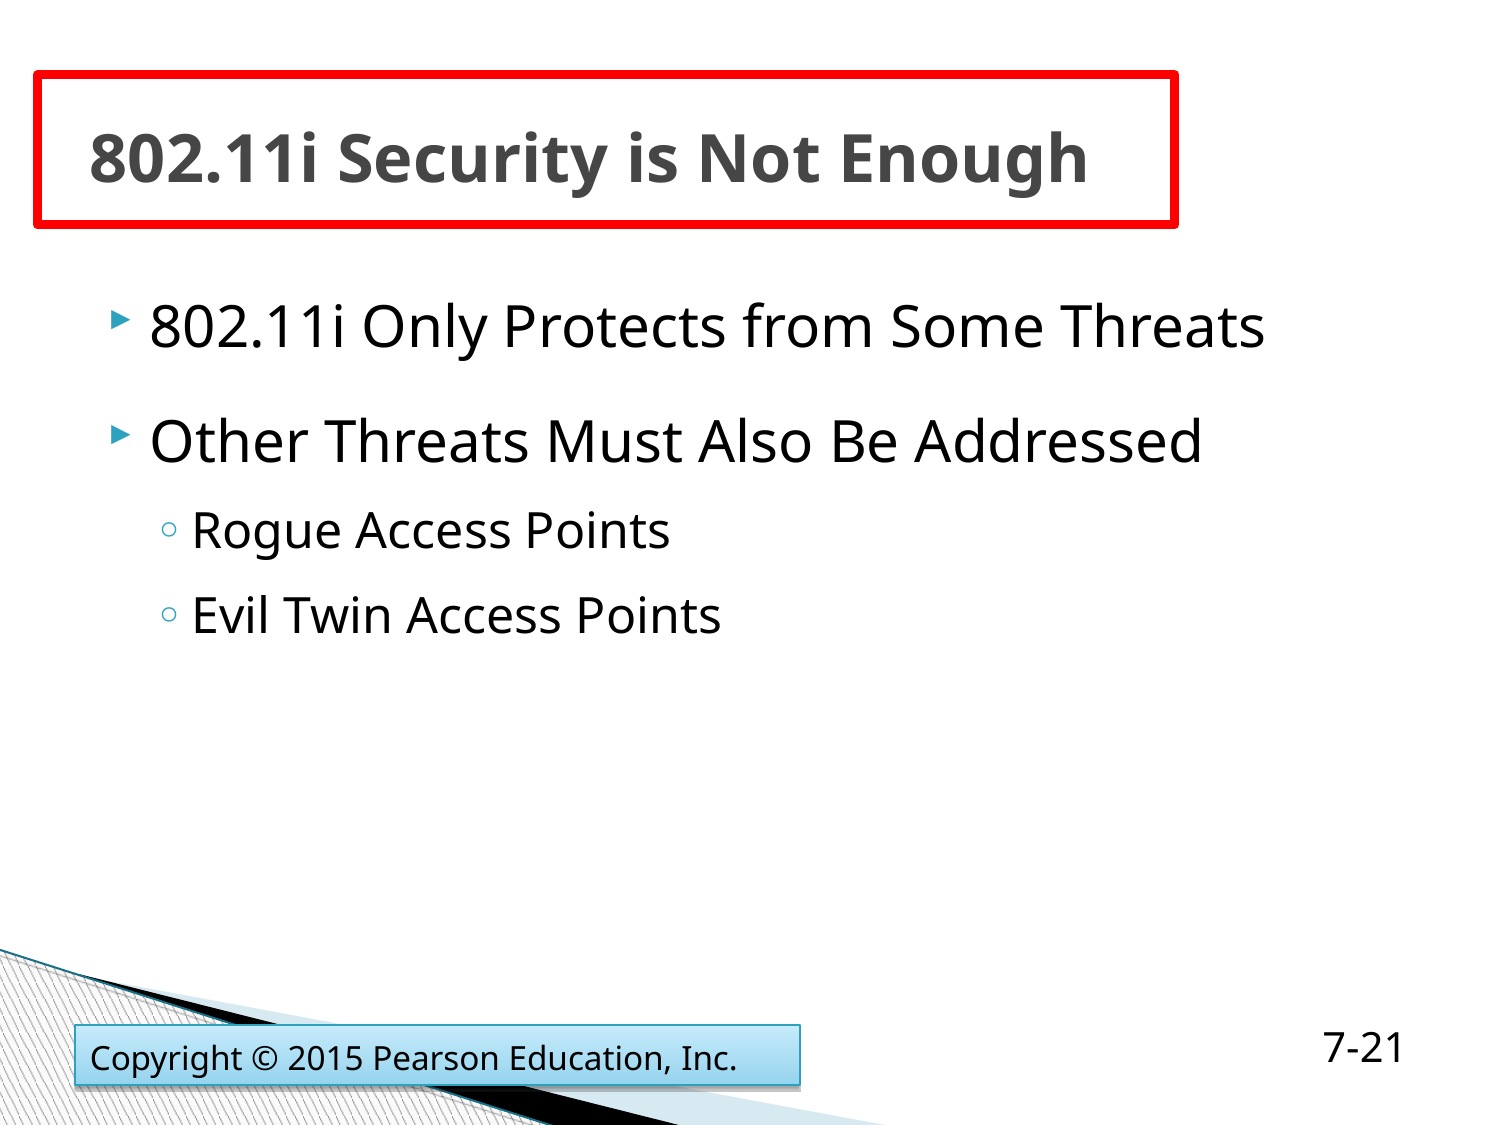

802.11i Security is Not Enough
# 802.11i Only Protects from Some Threats
Other Threats Must Also Be Addressed
Rogue Access Points
Evil Twin Access Points
Copyright © 2015 Pearson Education, Inc.